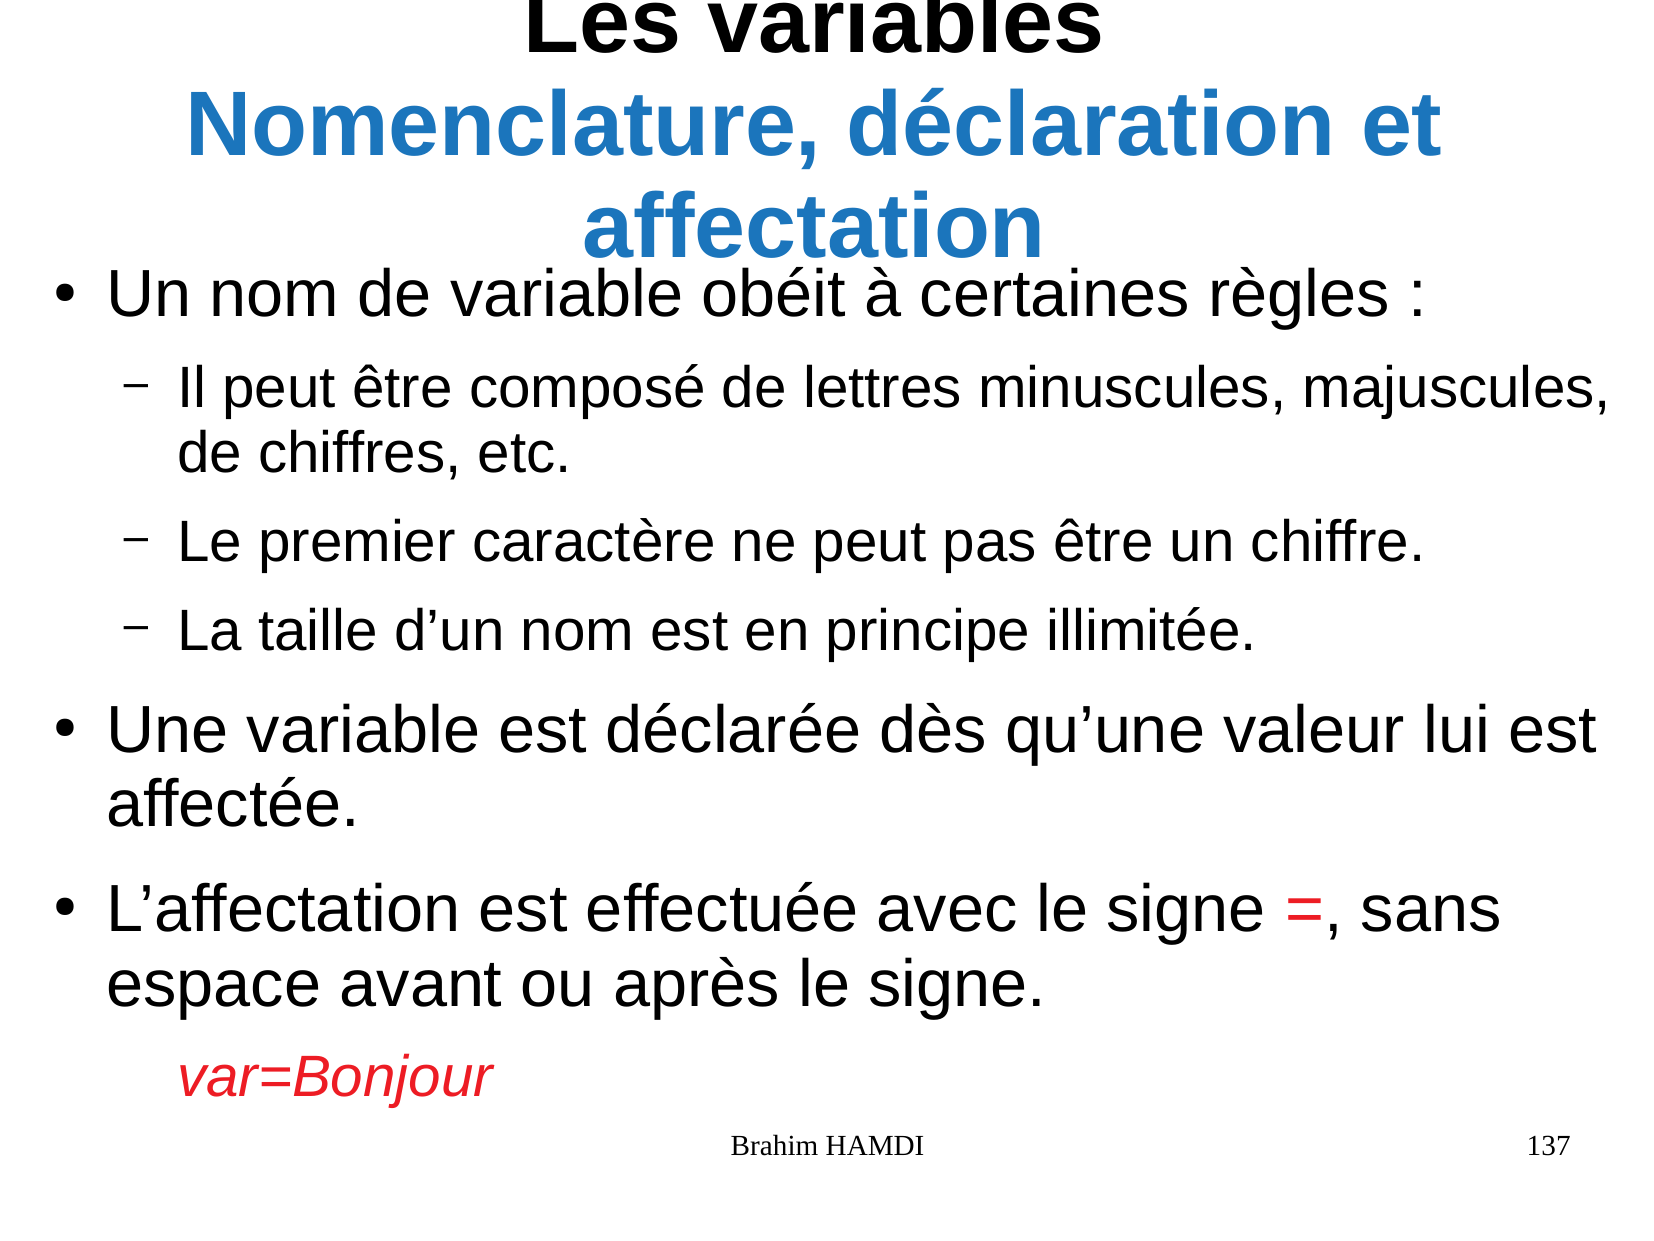

# Les variables Nomenclature, déclaration et affectation
Un nom de variable obéit à certaines règles :
Il peut être composé de lettres minuscules, majuscules, de chiffres, etc.
Le premier caractère ne peut pas être un chiffre.
La taille d’un nom est en principe illimitée.
Une variable est déclarée dès qu’une valeur lui est affectée.
L’affectation est effectuée avec le signe =, sans espace avant ou après le signe.
var=Bonjour
Brahim HAMDI
137